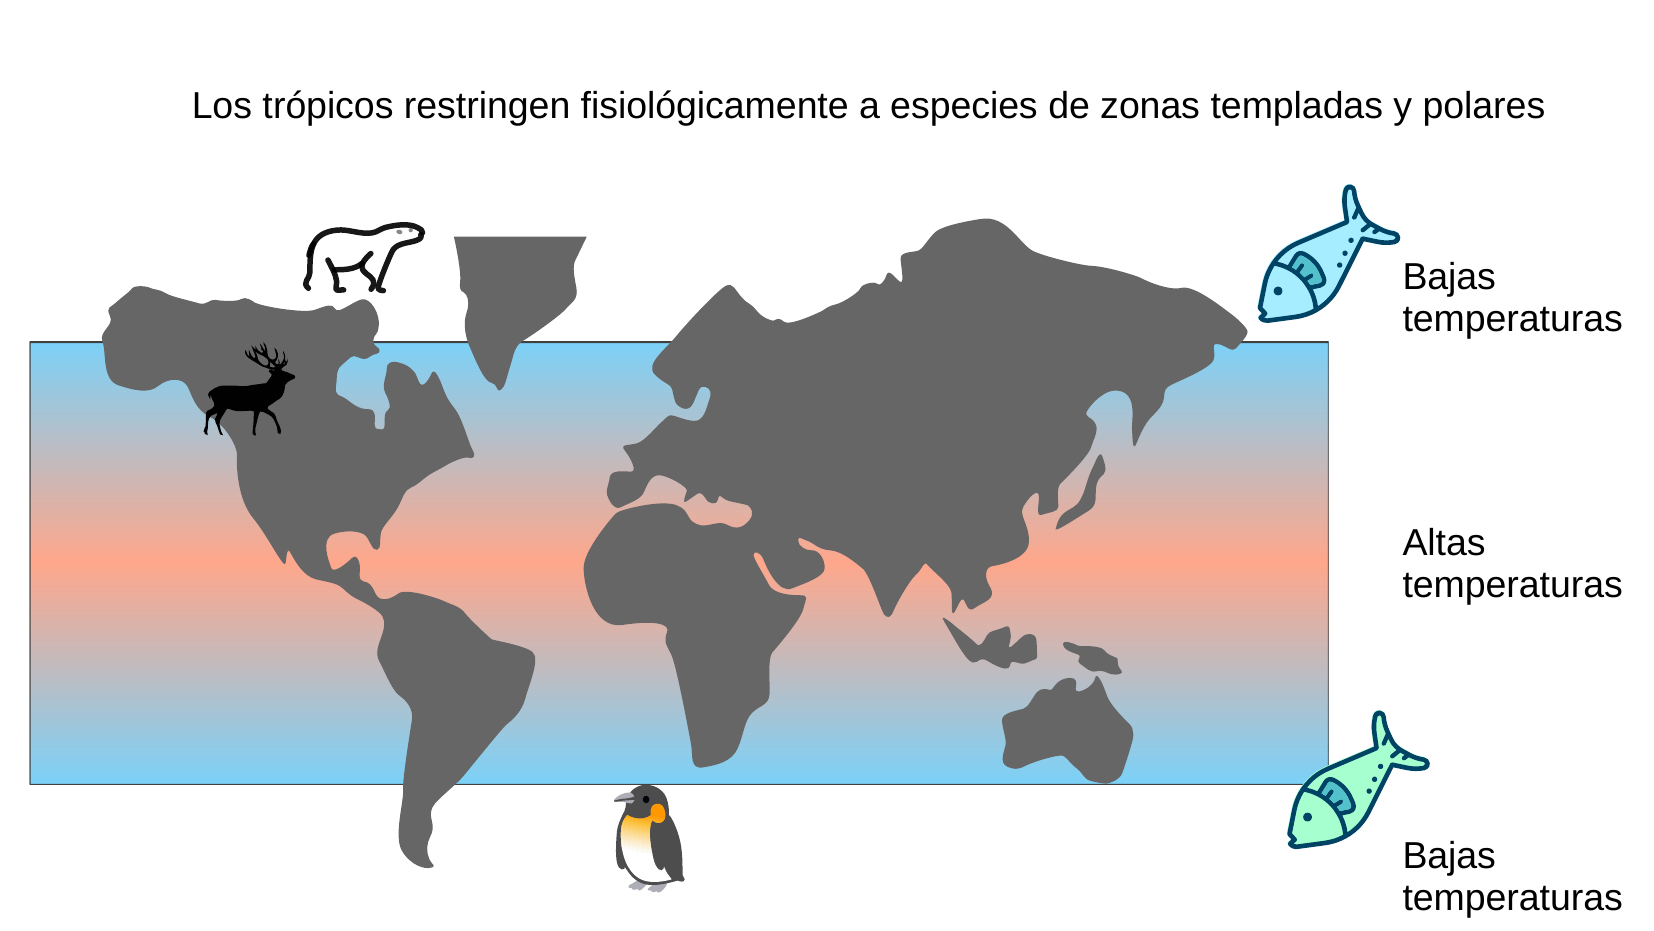

Los trópicos restringen fisiológicamente a especies de zonas templadas y polares
Bajas temperaturas
Altas temperaturas
Bajas temperaturas